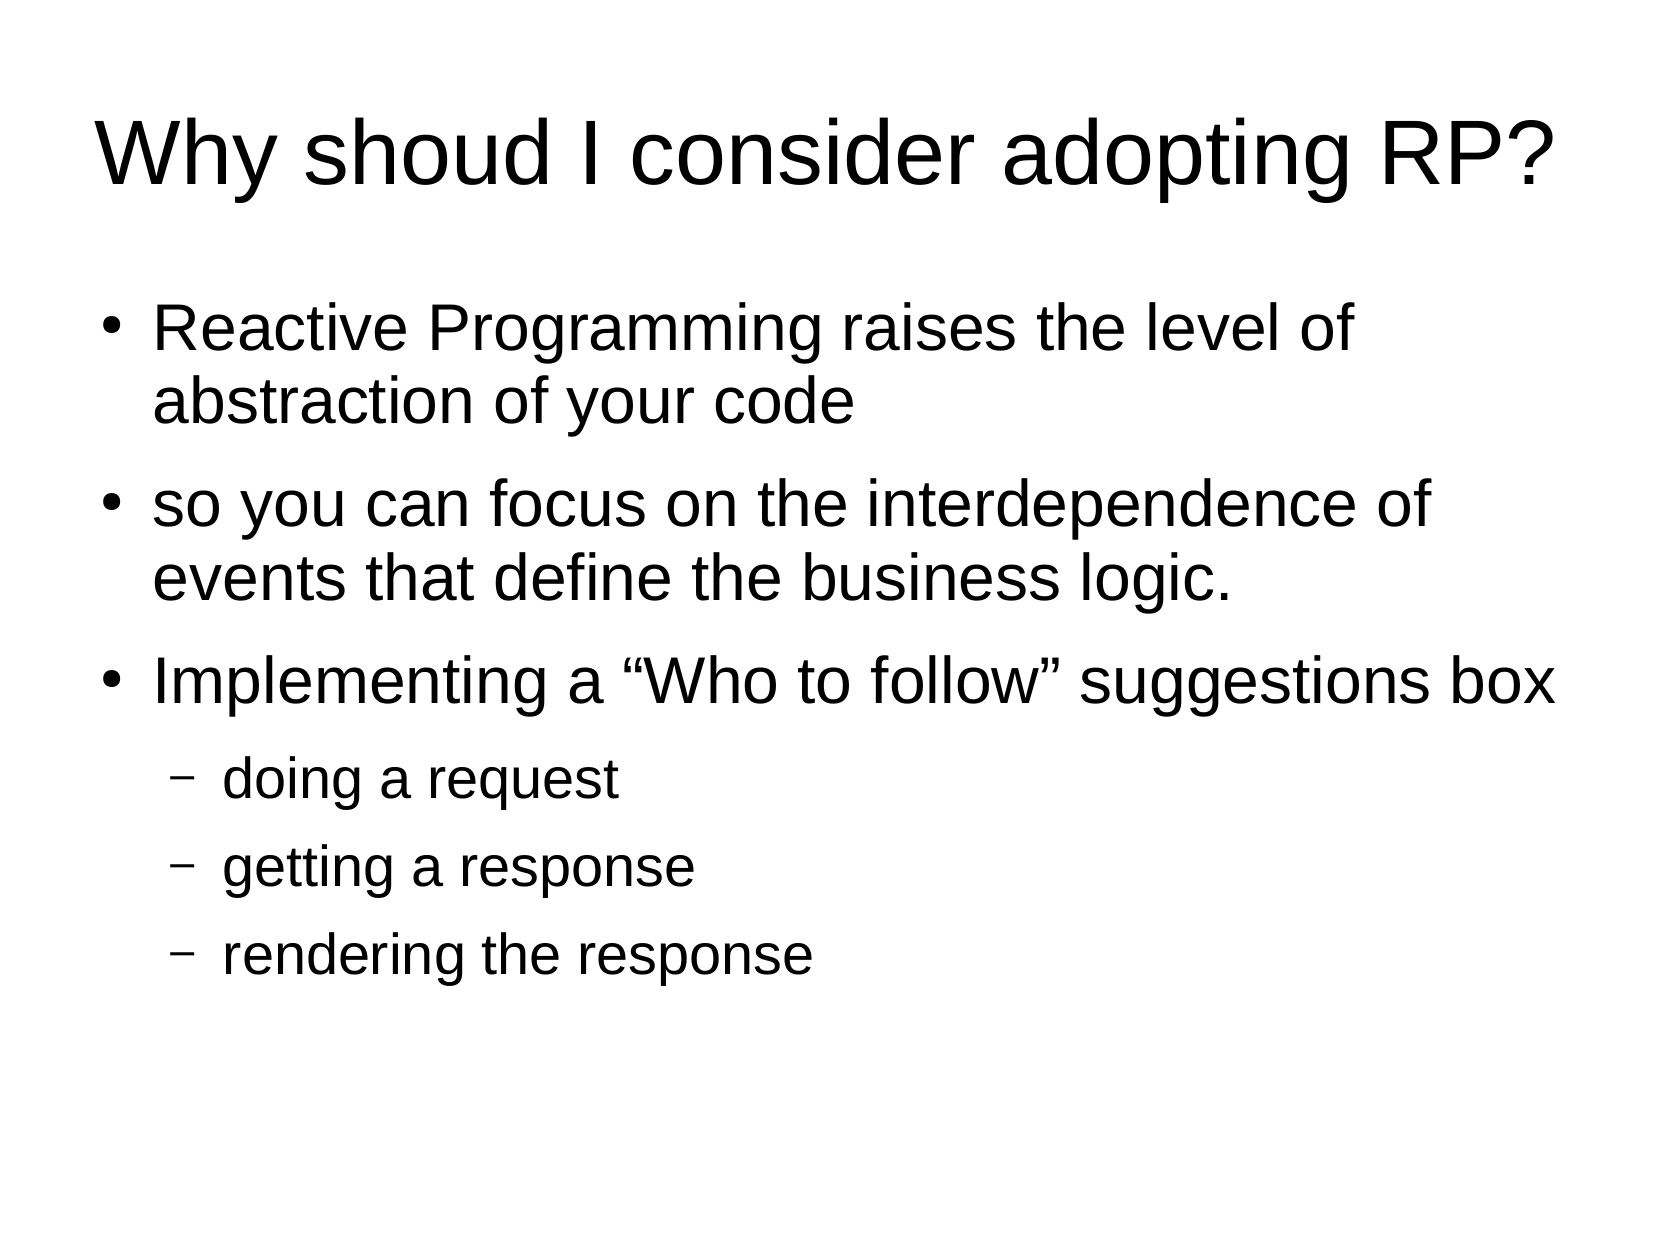

# Why shoud I consider adopting RP?
Reactive Programming raises the level of abstraction of your code
so you can focus on the interdependence of events that define the business logic.
Implementing a “Who to follow” suggestions box
doing a request
getting a response
rendering the response